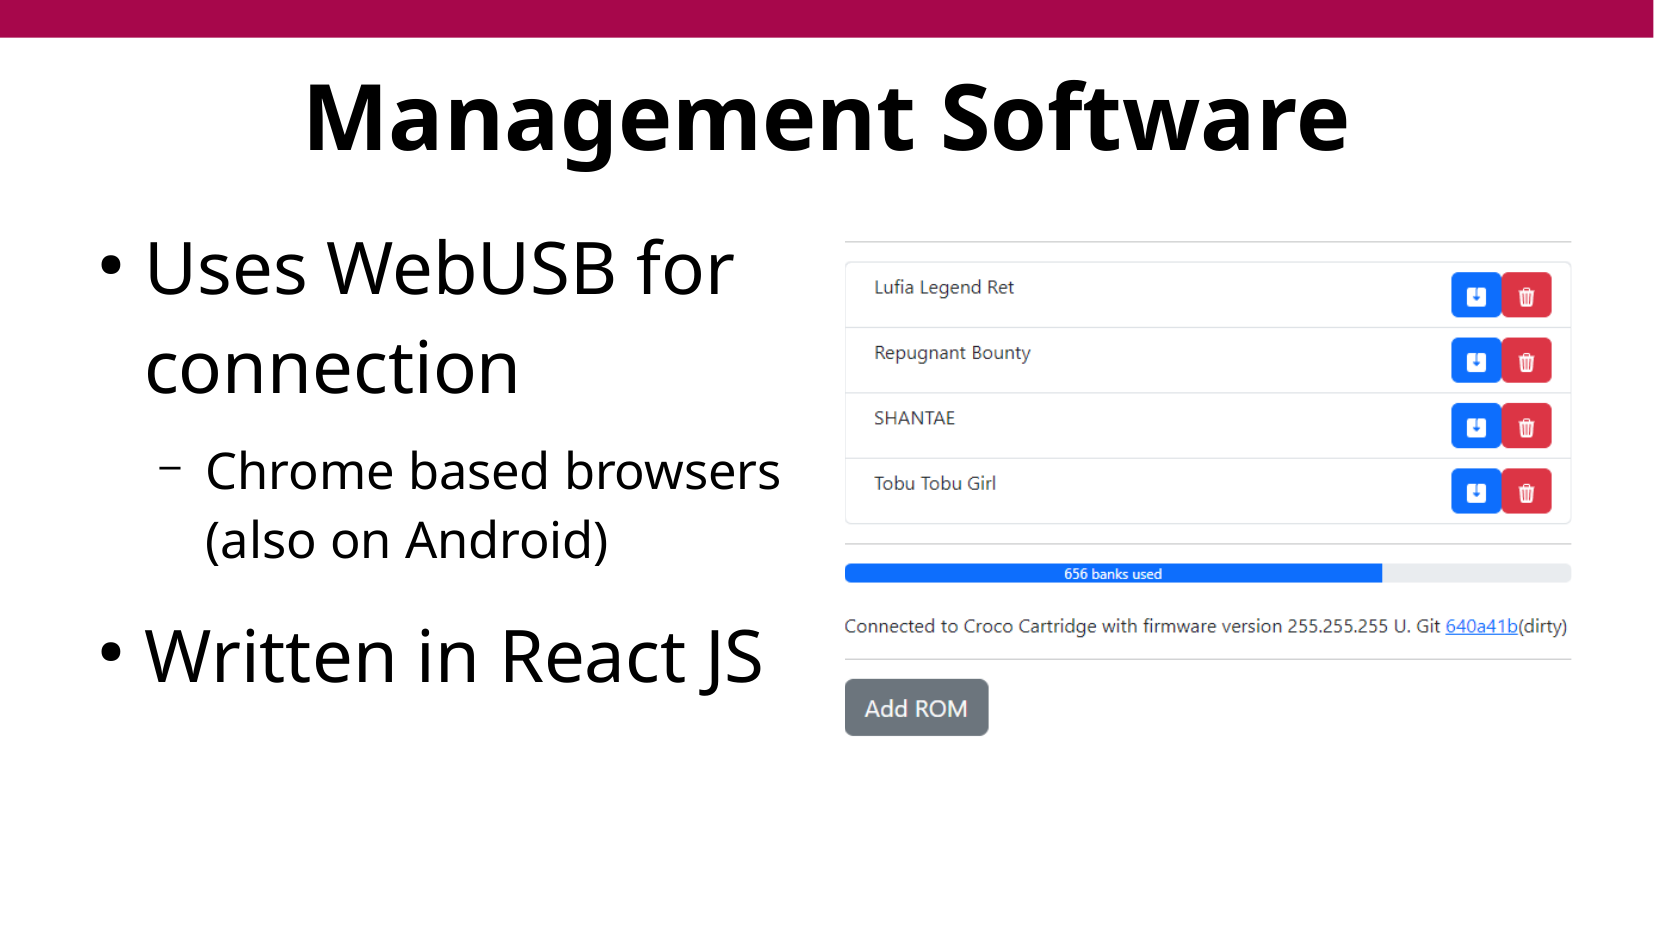

# Management Software
Uses WebUSB for connection
Chrome based browsers (also on Android)
Written in React JS